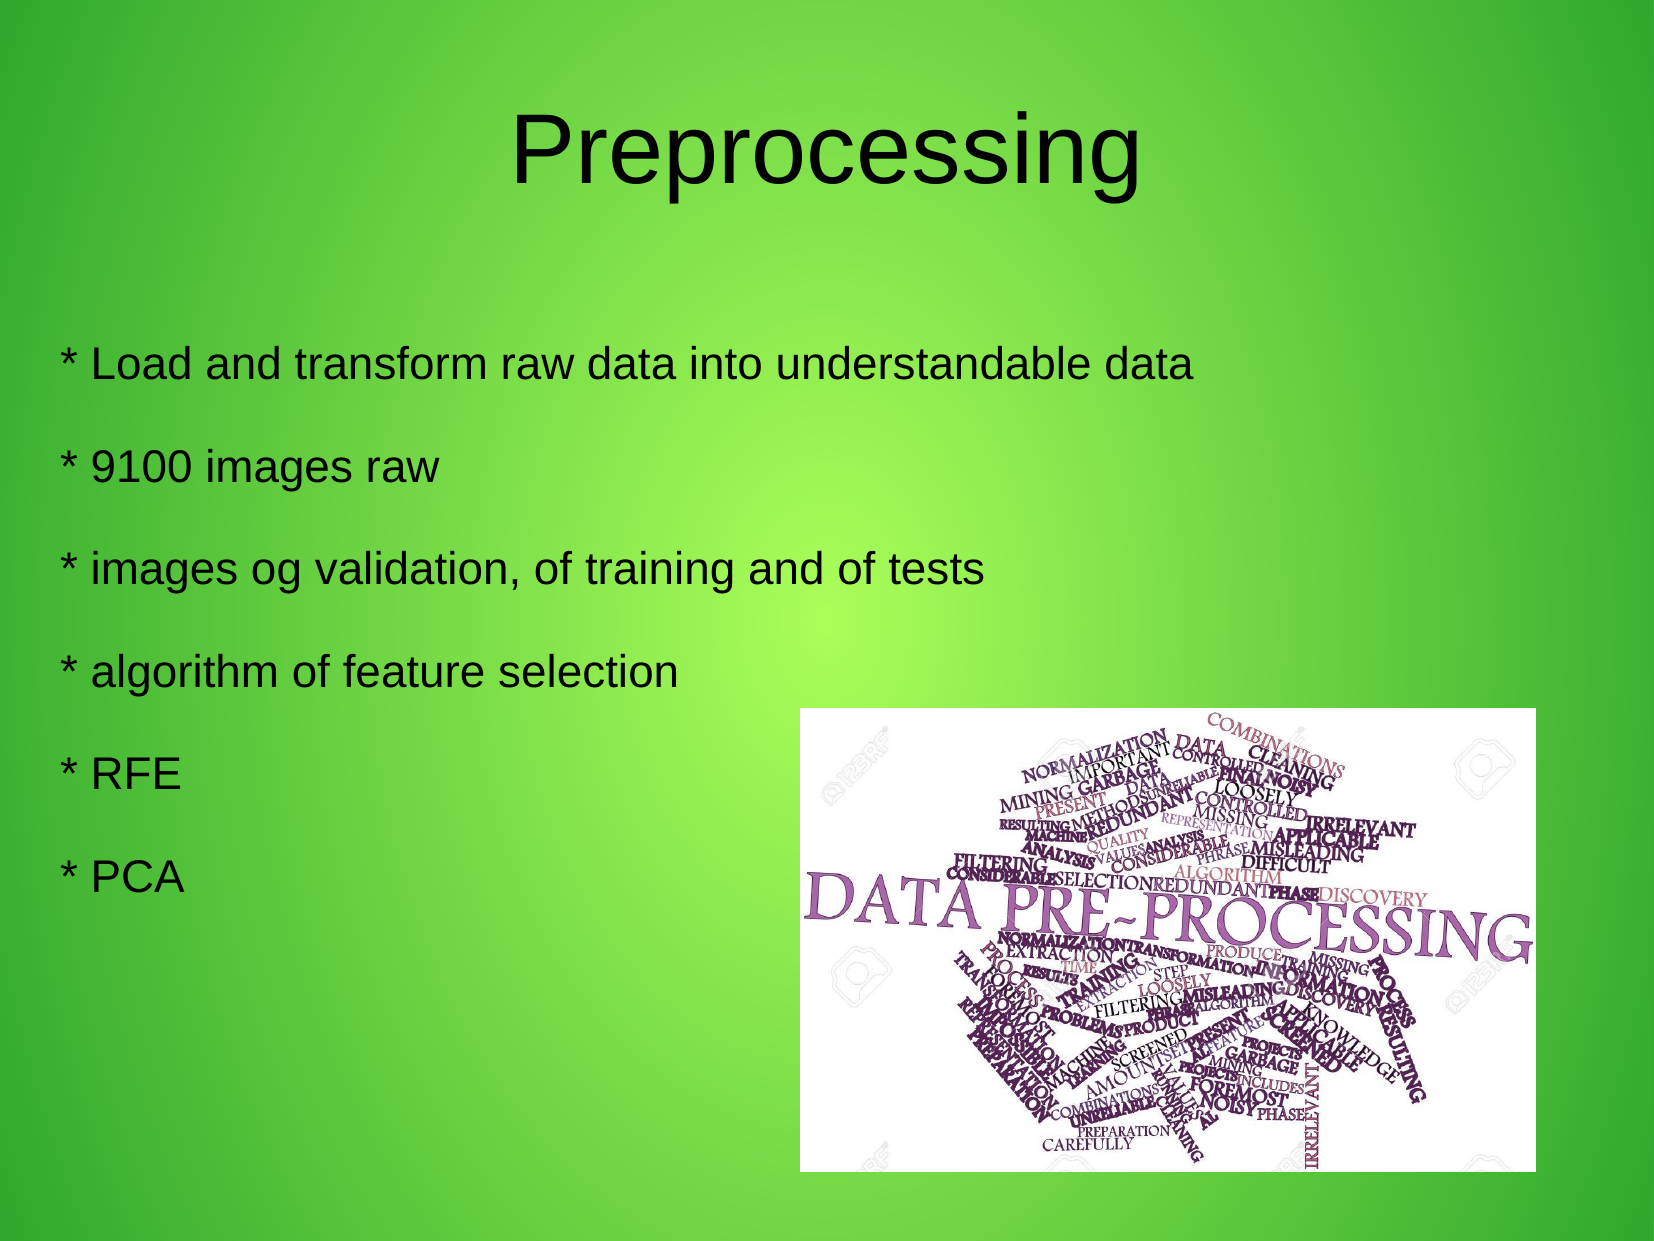

# Preprocessing
* Load and transform raw data into understandable data
* 9100 images raw
* images og validation, of training and of tests
* algorithm of feature selection
* RFE
* PCA